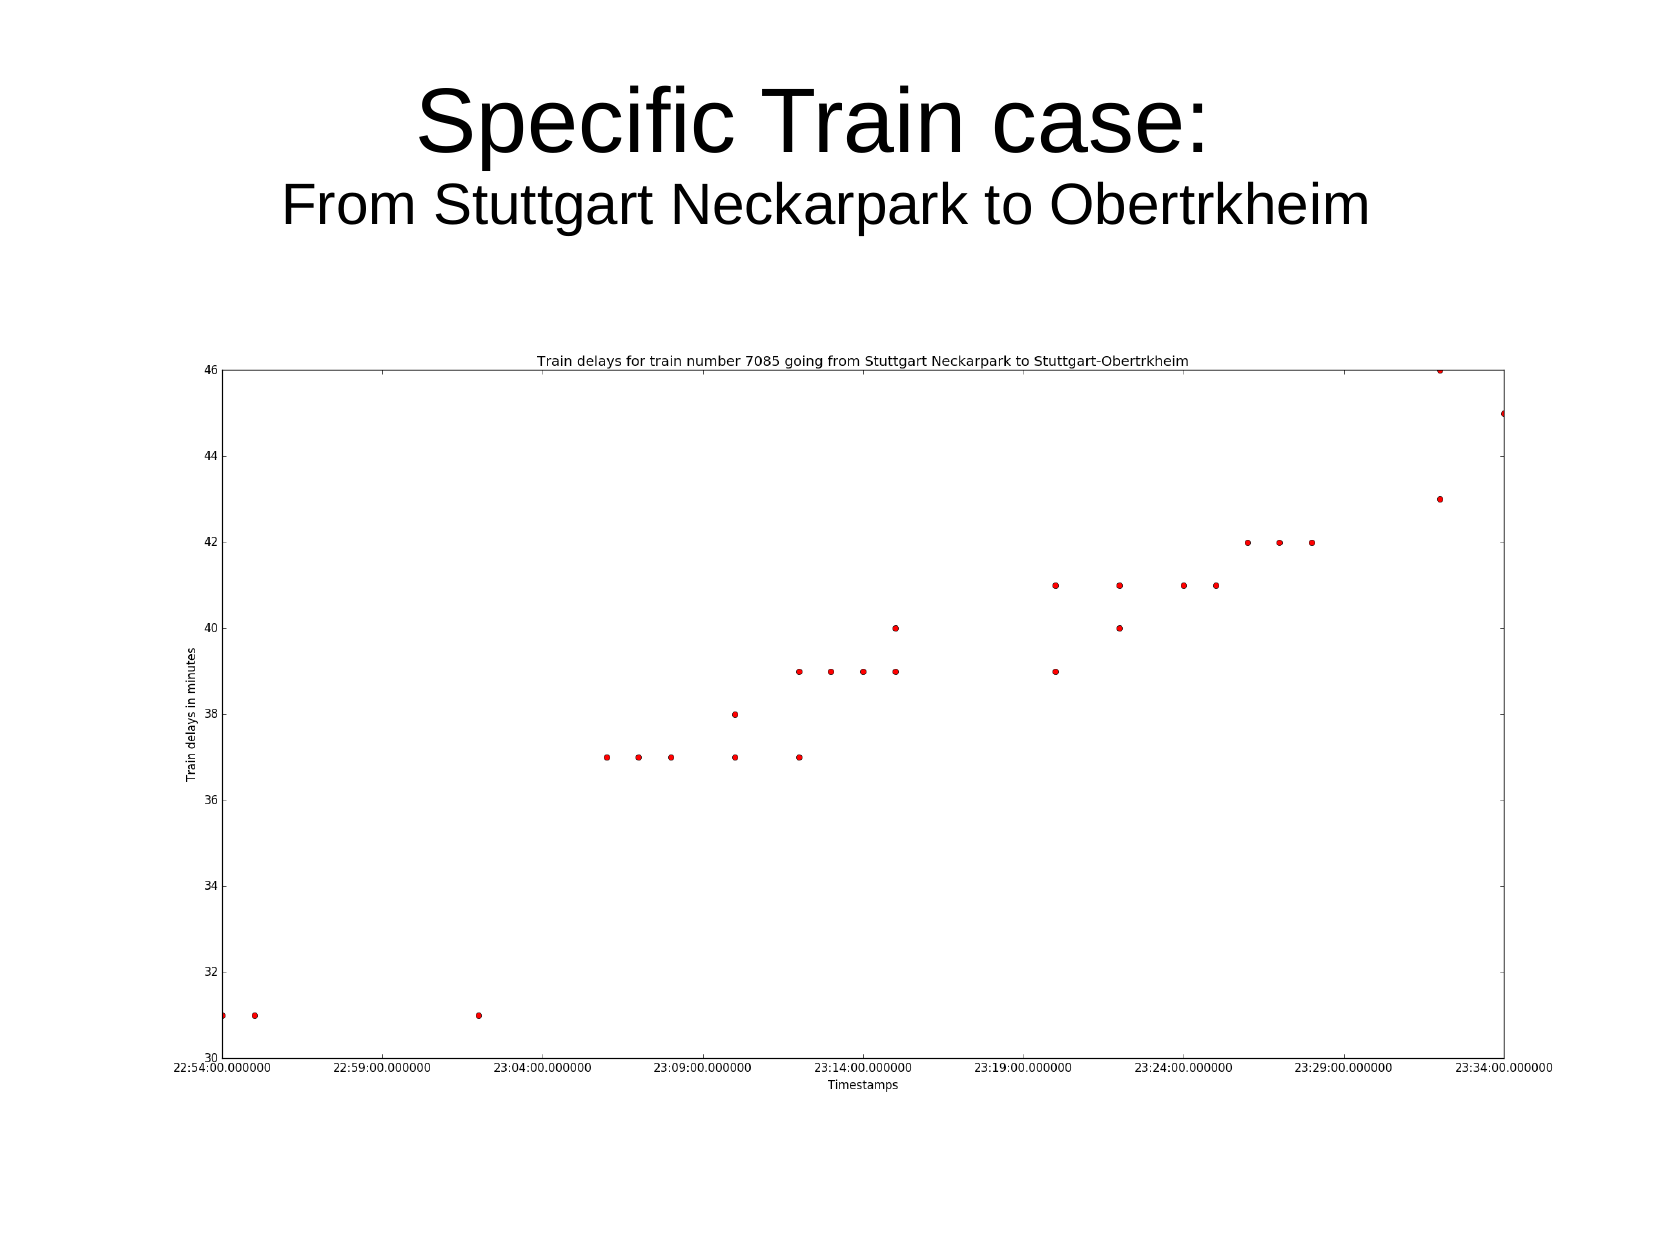

# Specific Train case: From Stuttgart Neckarpark to Obertrkheim